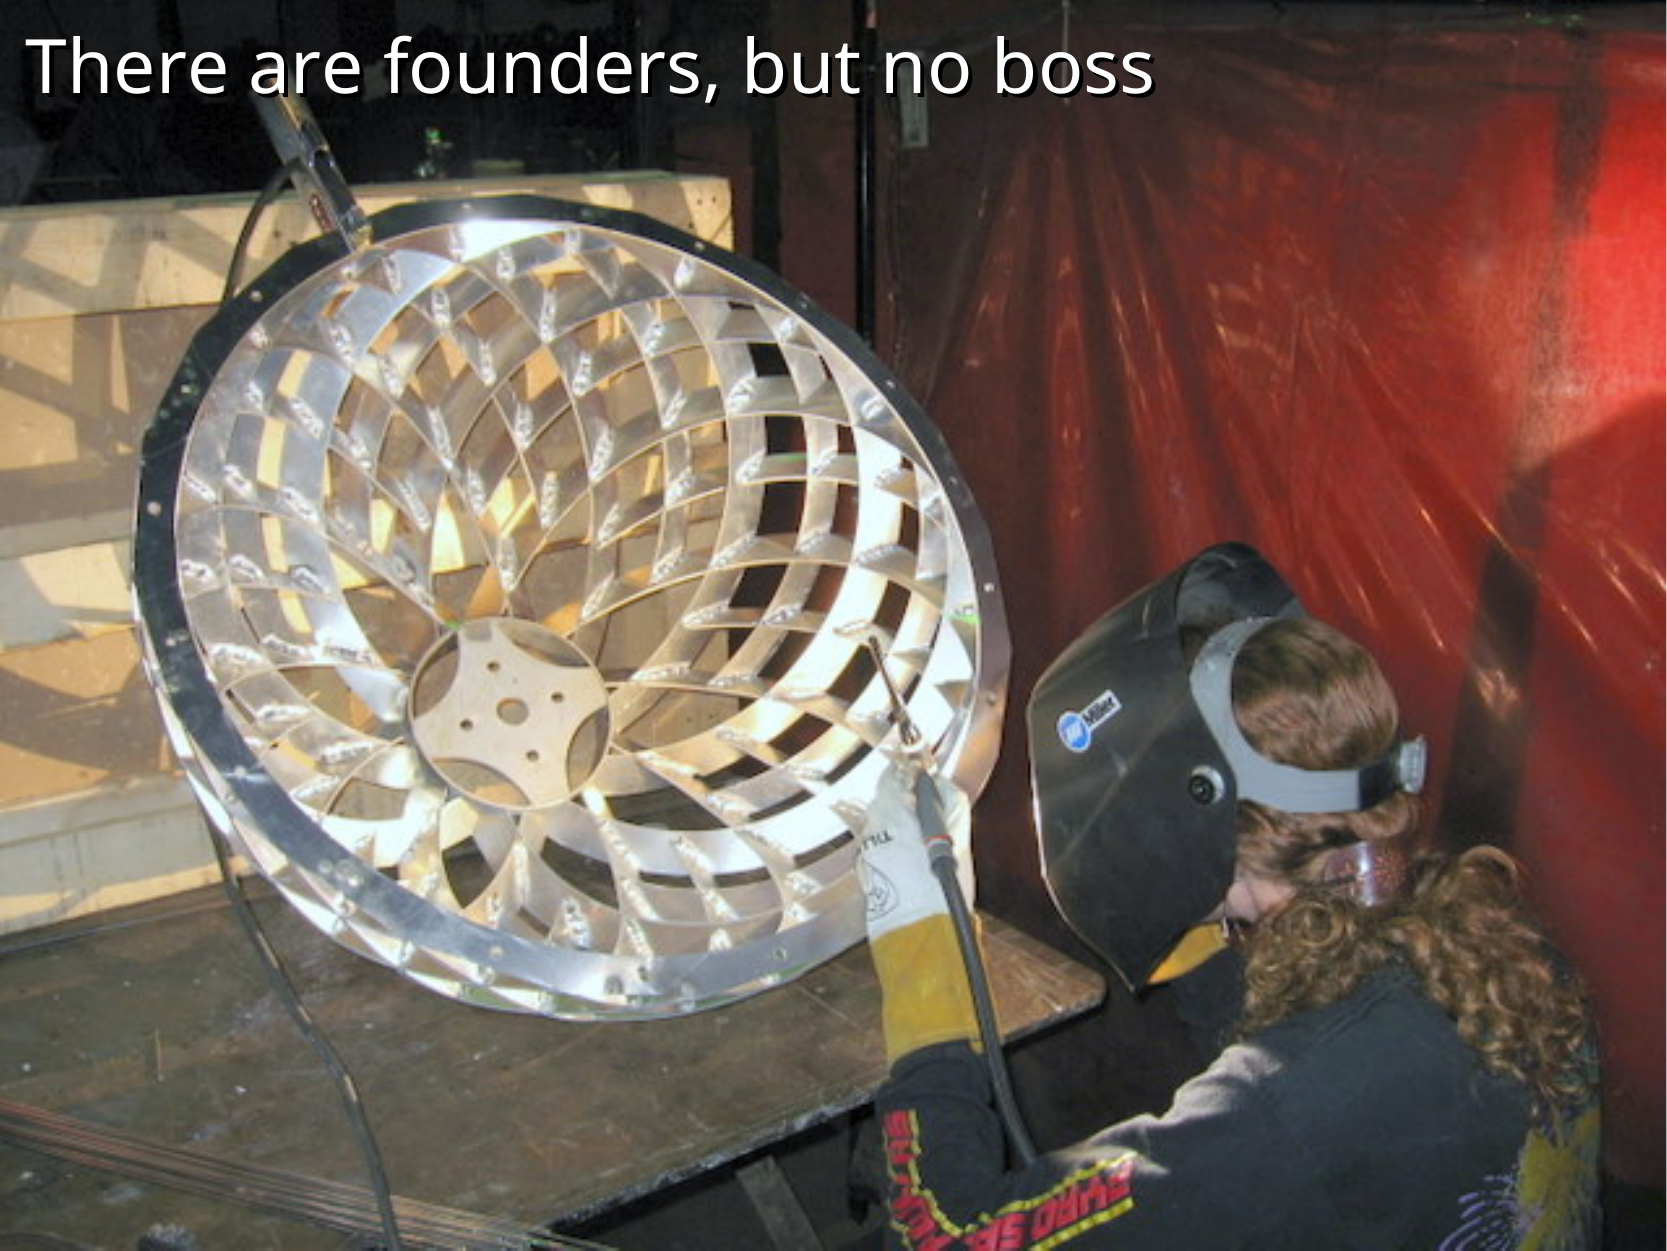

# There are founders, but no boss